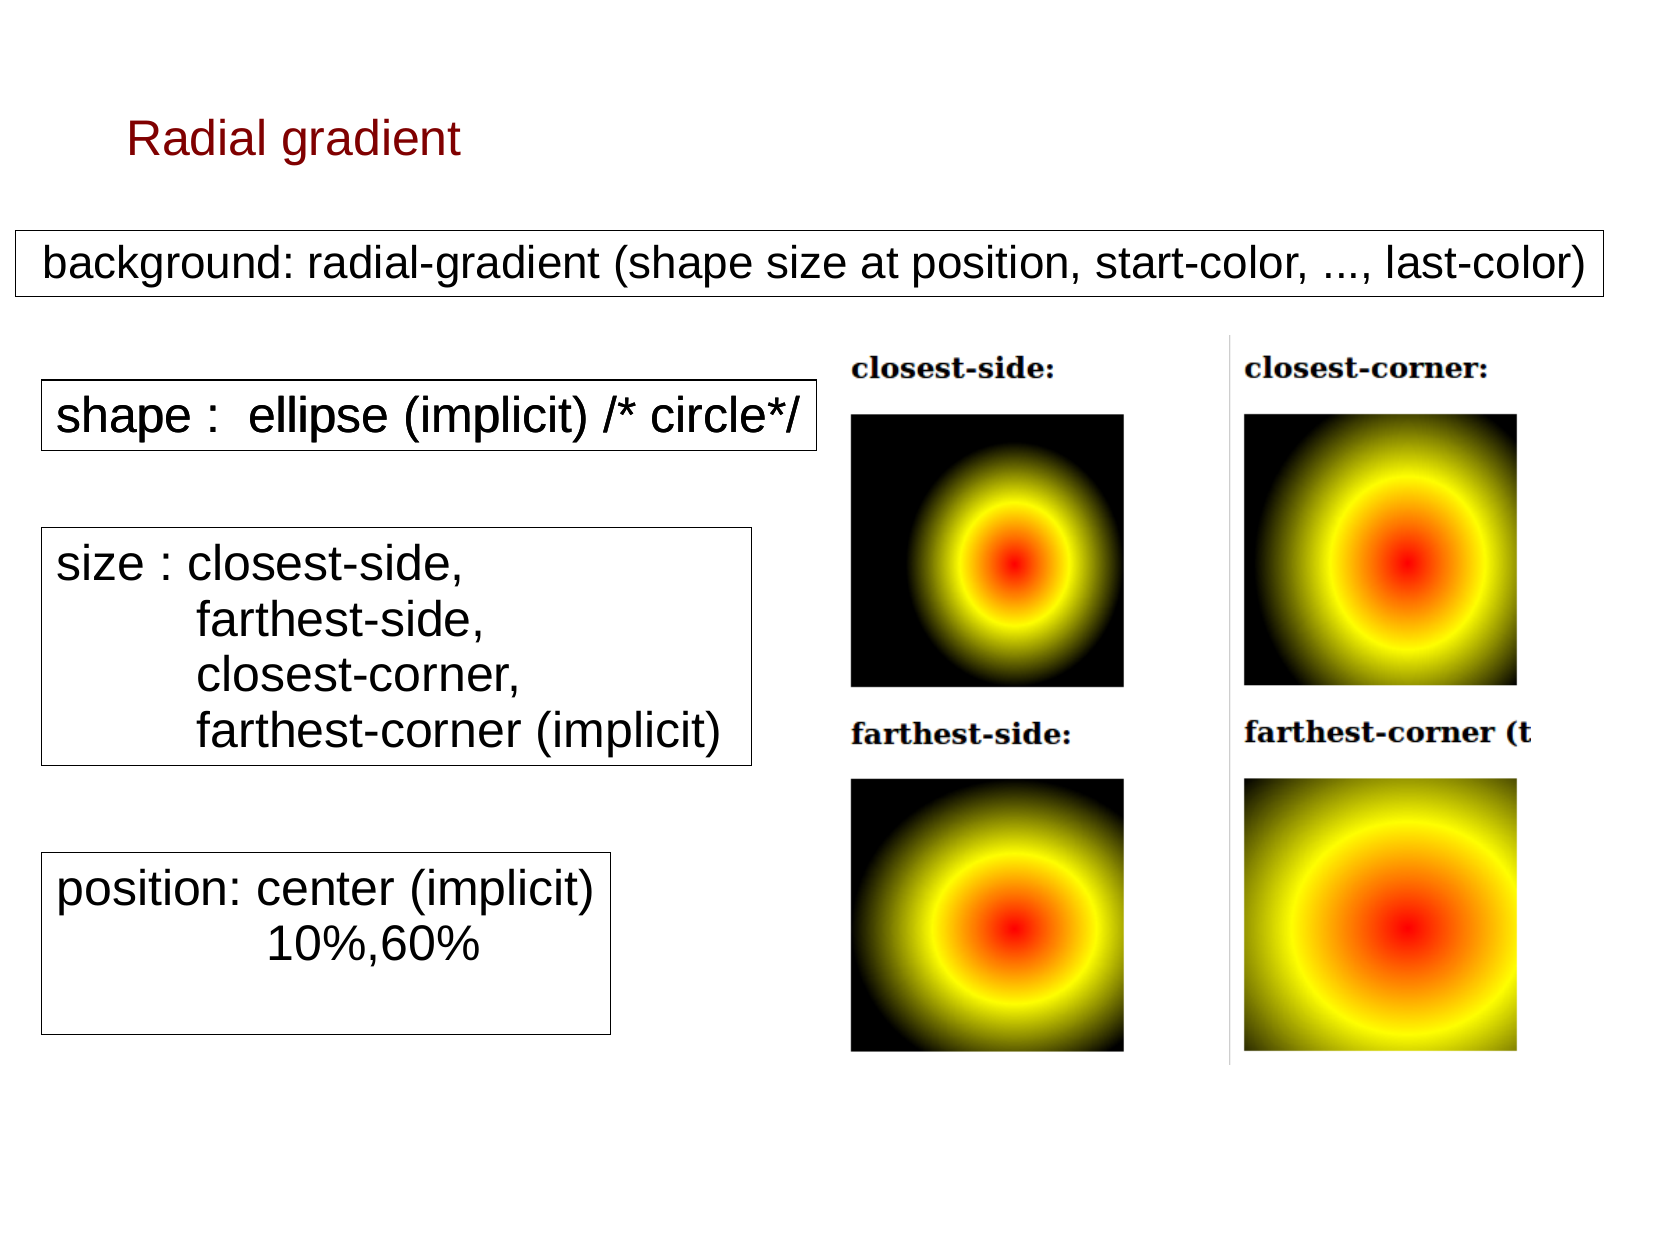

Radial gradient
 background: radial-gradient (shape size at position, start-color, ..., last-color)
shape : ellipse (implicit) /* circle*/
shape : ellipse (implicit) /* circle*/
size : closest-side,
 farthest-side,
 closest-corner,
 farthest-corner (implicit)
position: center (implicit)
 10%,60%